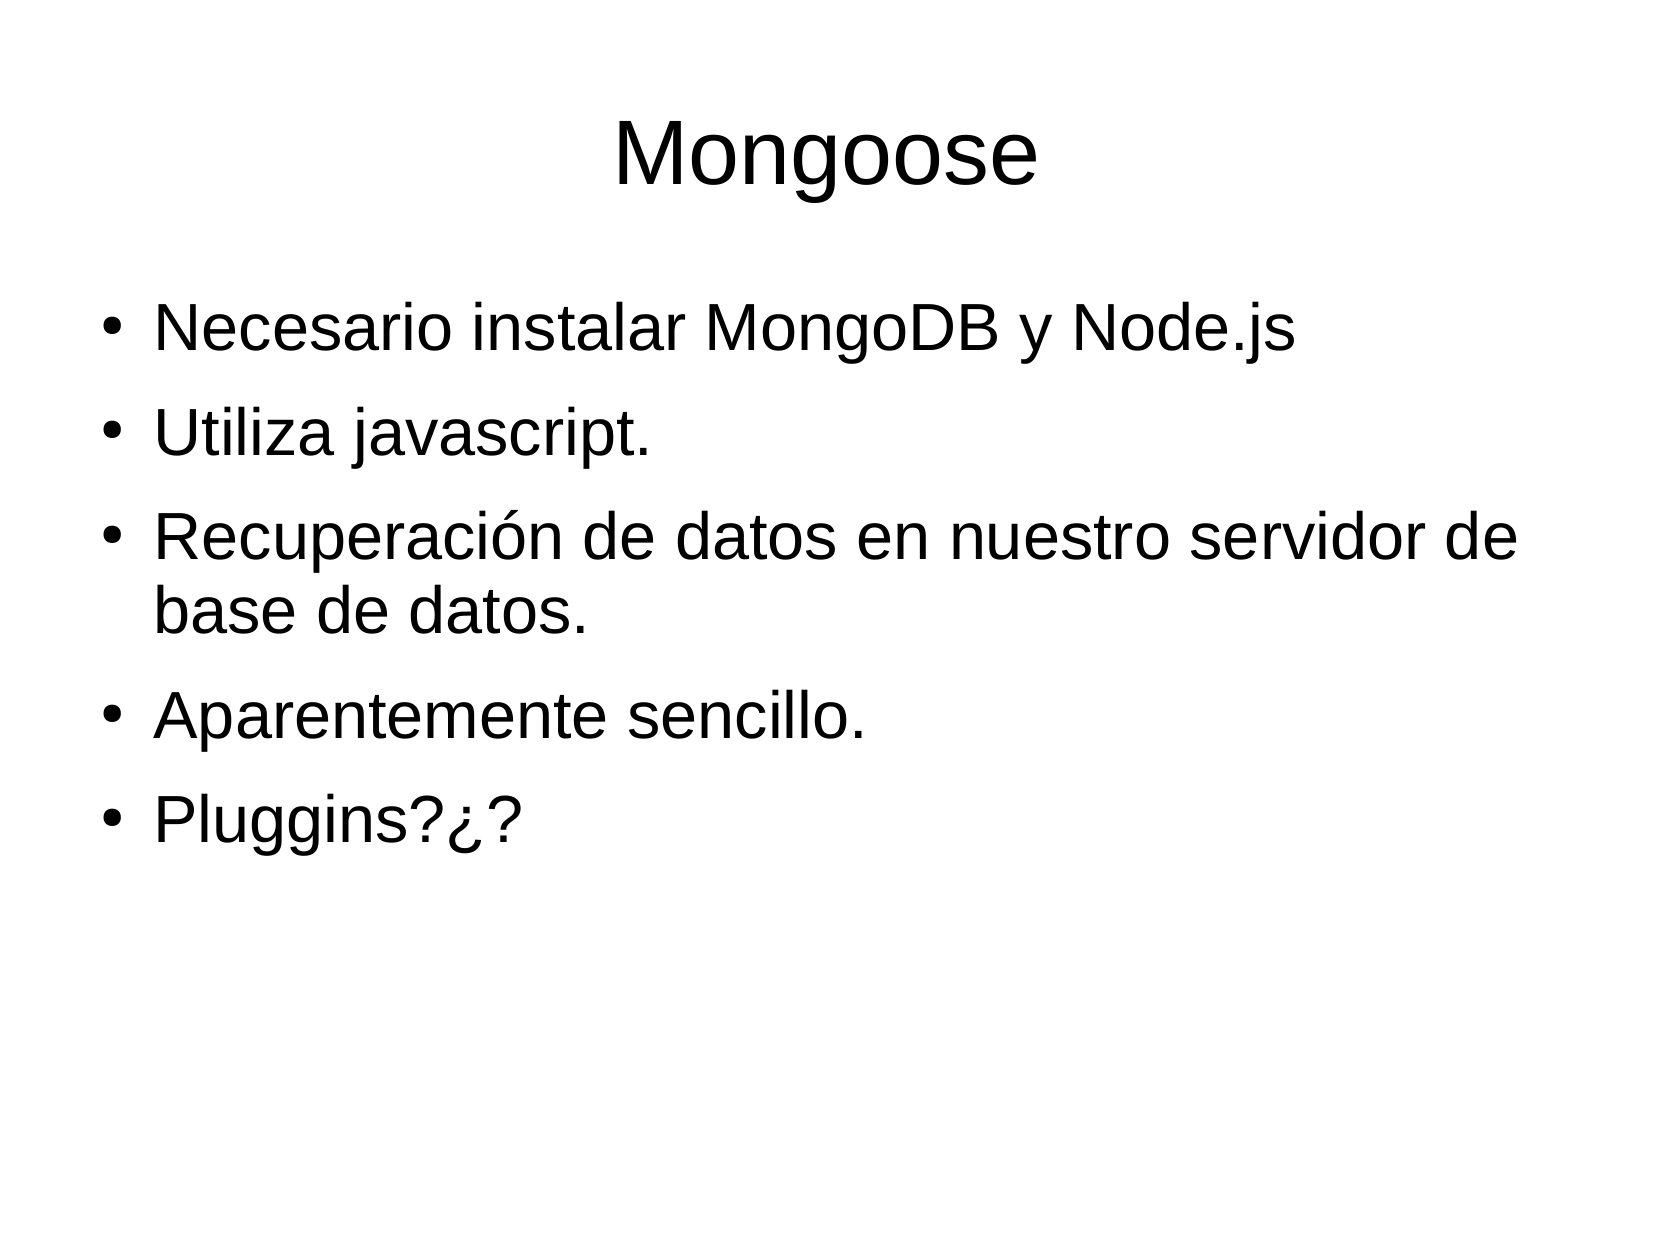

# Mongoose
Necesario instalar MongoDB y Node.js
Utiliza javascript.
Recuperación de datos en nuestro servidor de base de datos.
Aparentemente sencillo.
Pluggins?¿?